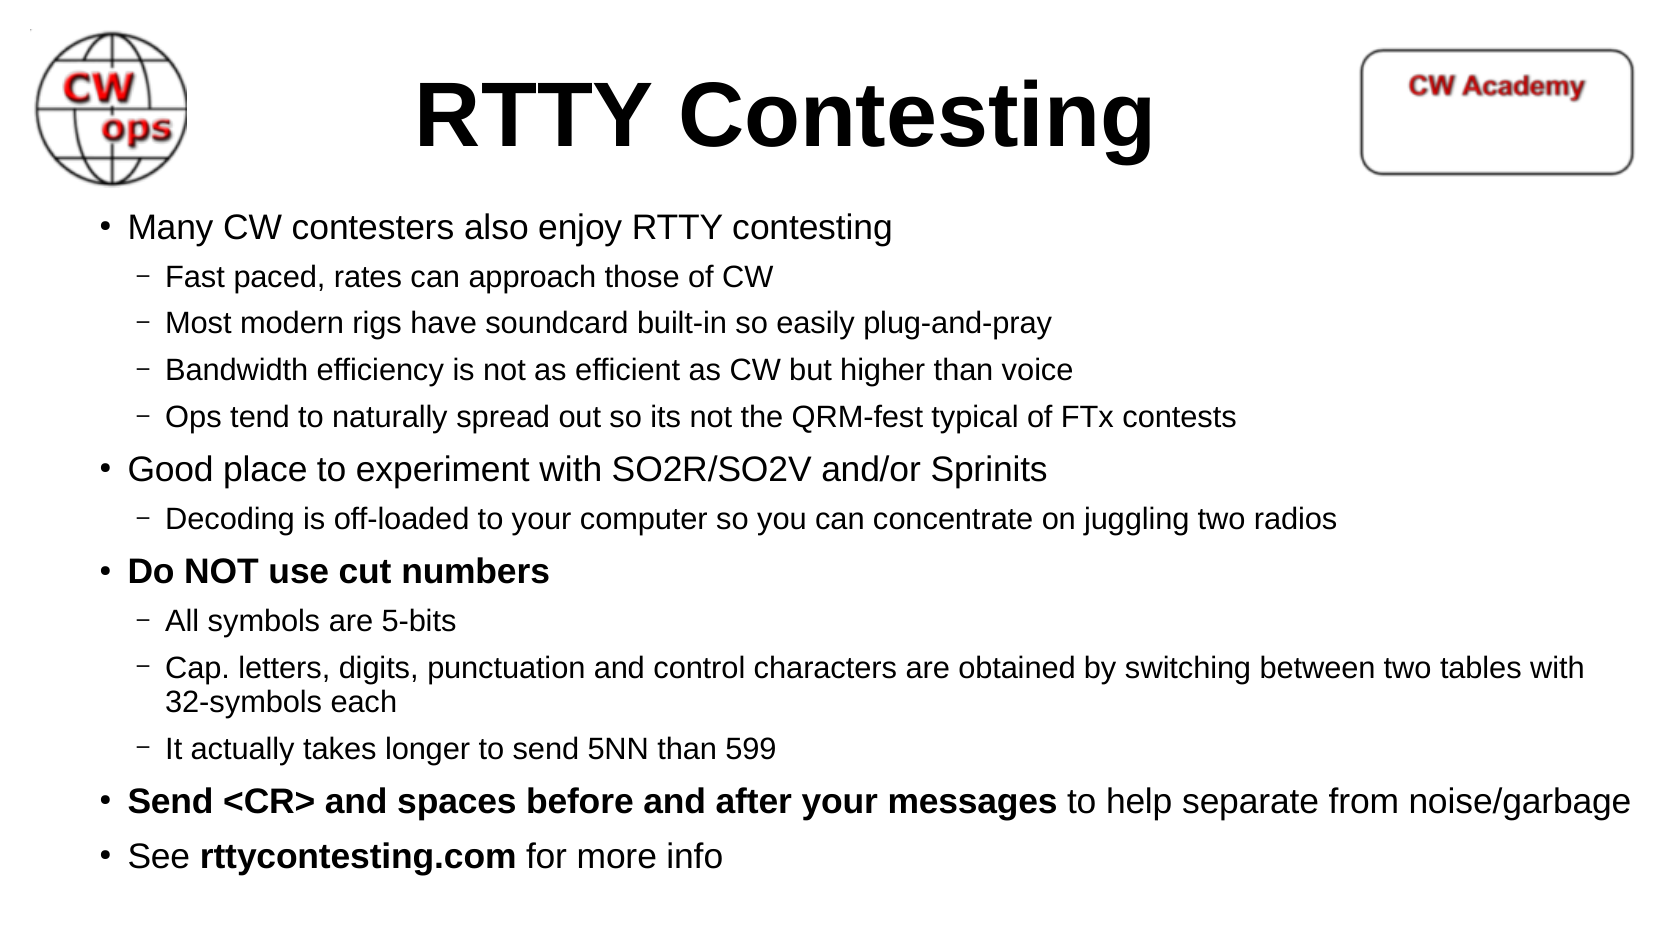

# RTTY Contesting
Many CW contesters also enjoy RTTY contesting
Fast paced, rates can approach those of CW
Most modern rigs have soundcard built-in so easily plug-and-pray
Bandwidth efficiency is not as efficient as CW but higher than voice
Ops tend to naturally spread out so its not the QRM-fest typical of FTx contests
Good place to experiment with SO2R/SO2V and/or Sprinits
Decoding is off-loaded to your computer so you can concentrate on juggling two radios
Do NOT use cut numbers
All symbols are 5-bits
Cap. letters, digits, punctuation and control characters are obtained by switching between two tables with 32-symbols each
It actually takes longer to send 5NN than 599
Send <CR> and spaces before and after your messages to help separate from noise/garbage
See rttycontesting.com for more info